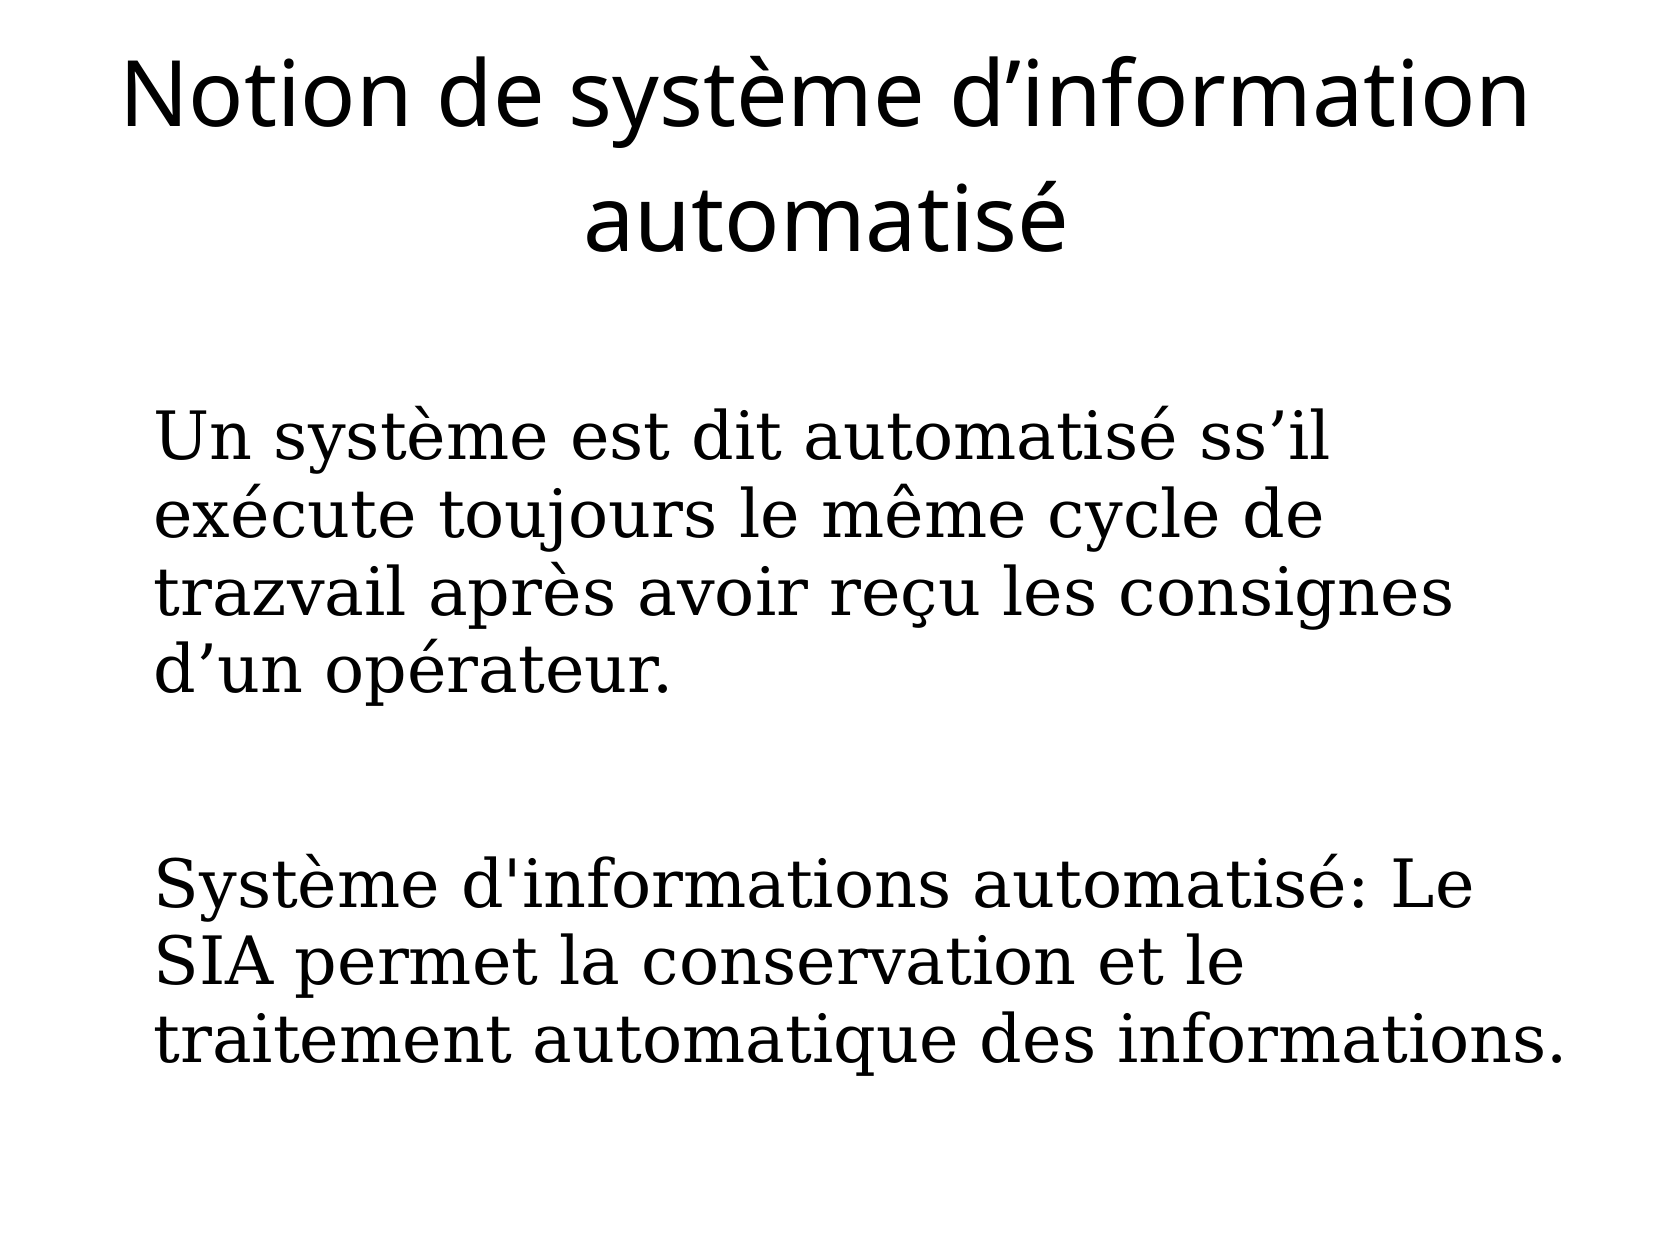

# Notion de système d’information automatisé
Un système est dit automatisé ss’il exécute toujours le même cycle de trazvail après avoir reçu les consignes d’un opérateur.
Système d'informations automatisé: Le SIA permet la conservation et le traitement automatique des informations.